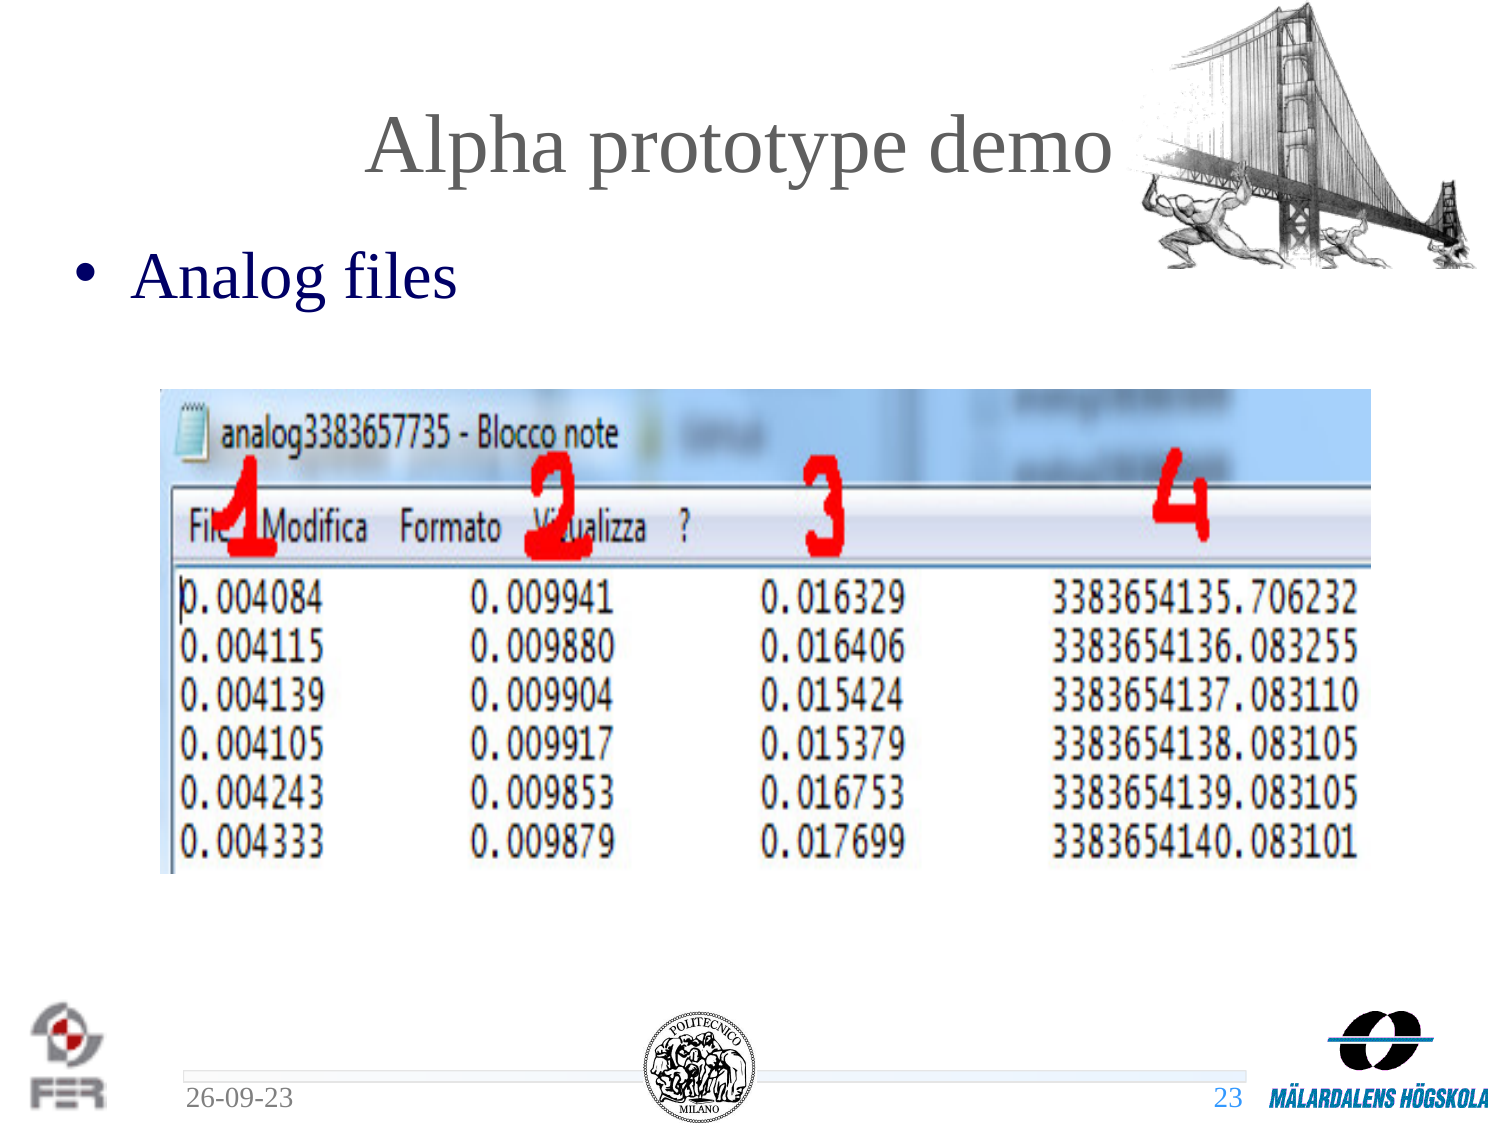

# Alpha prototype demo
Analog files
26-08-21